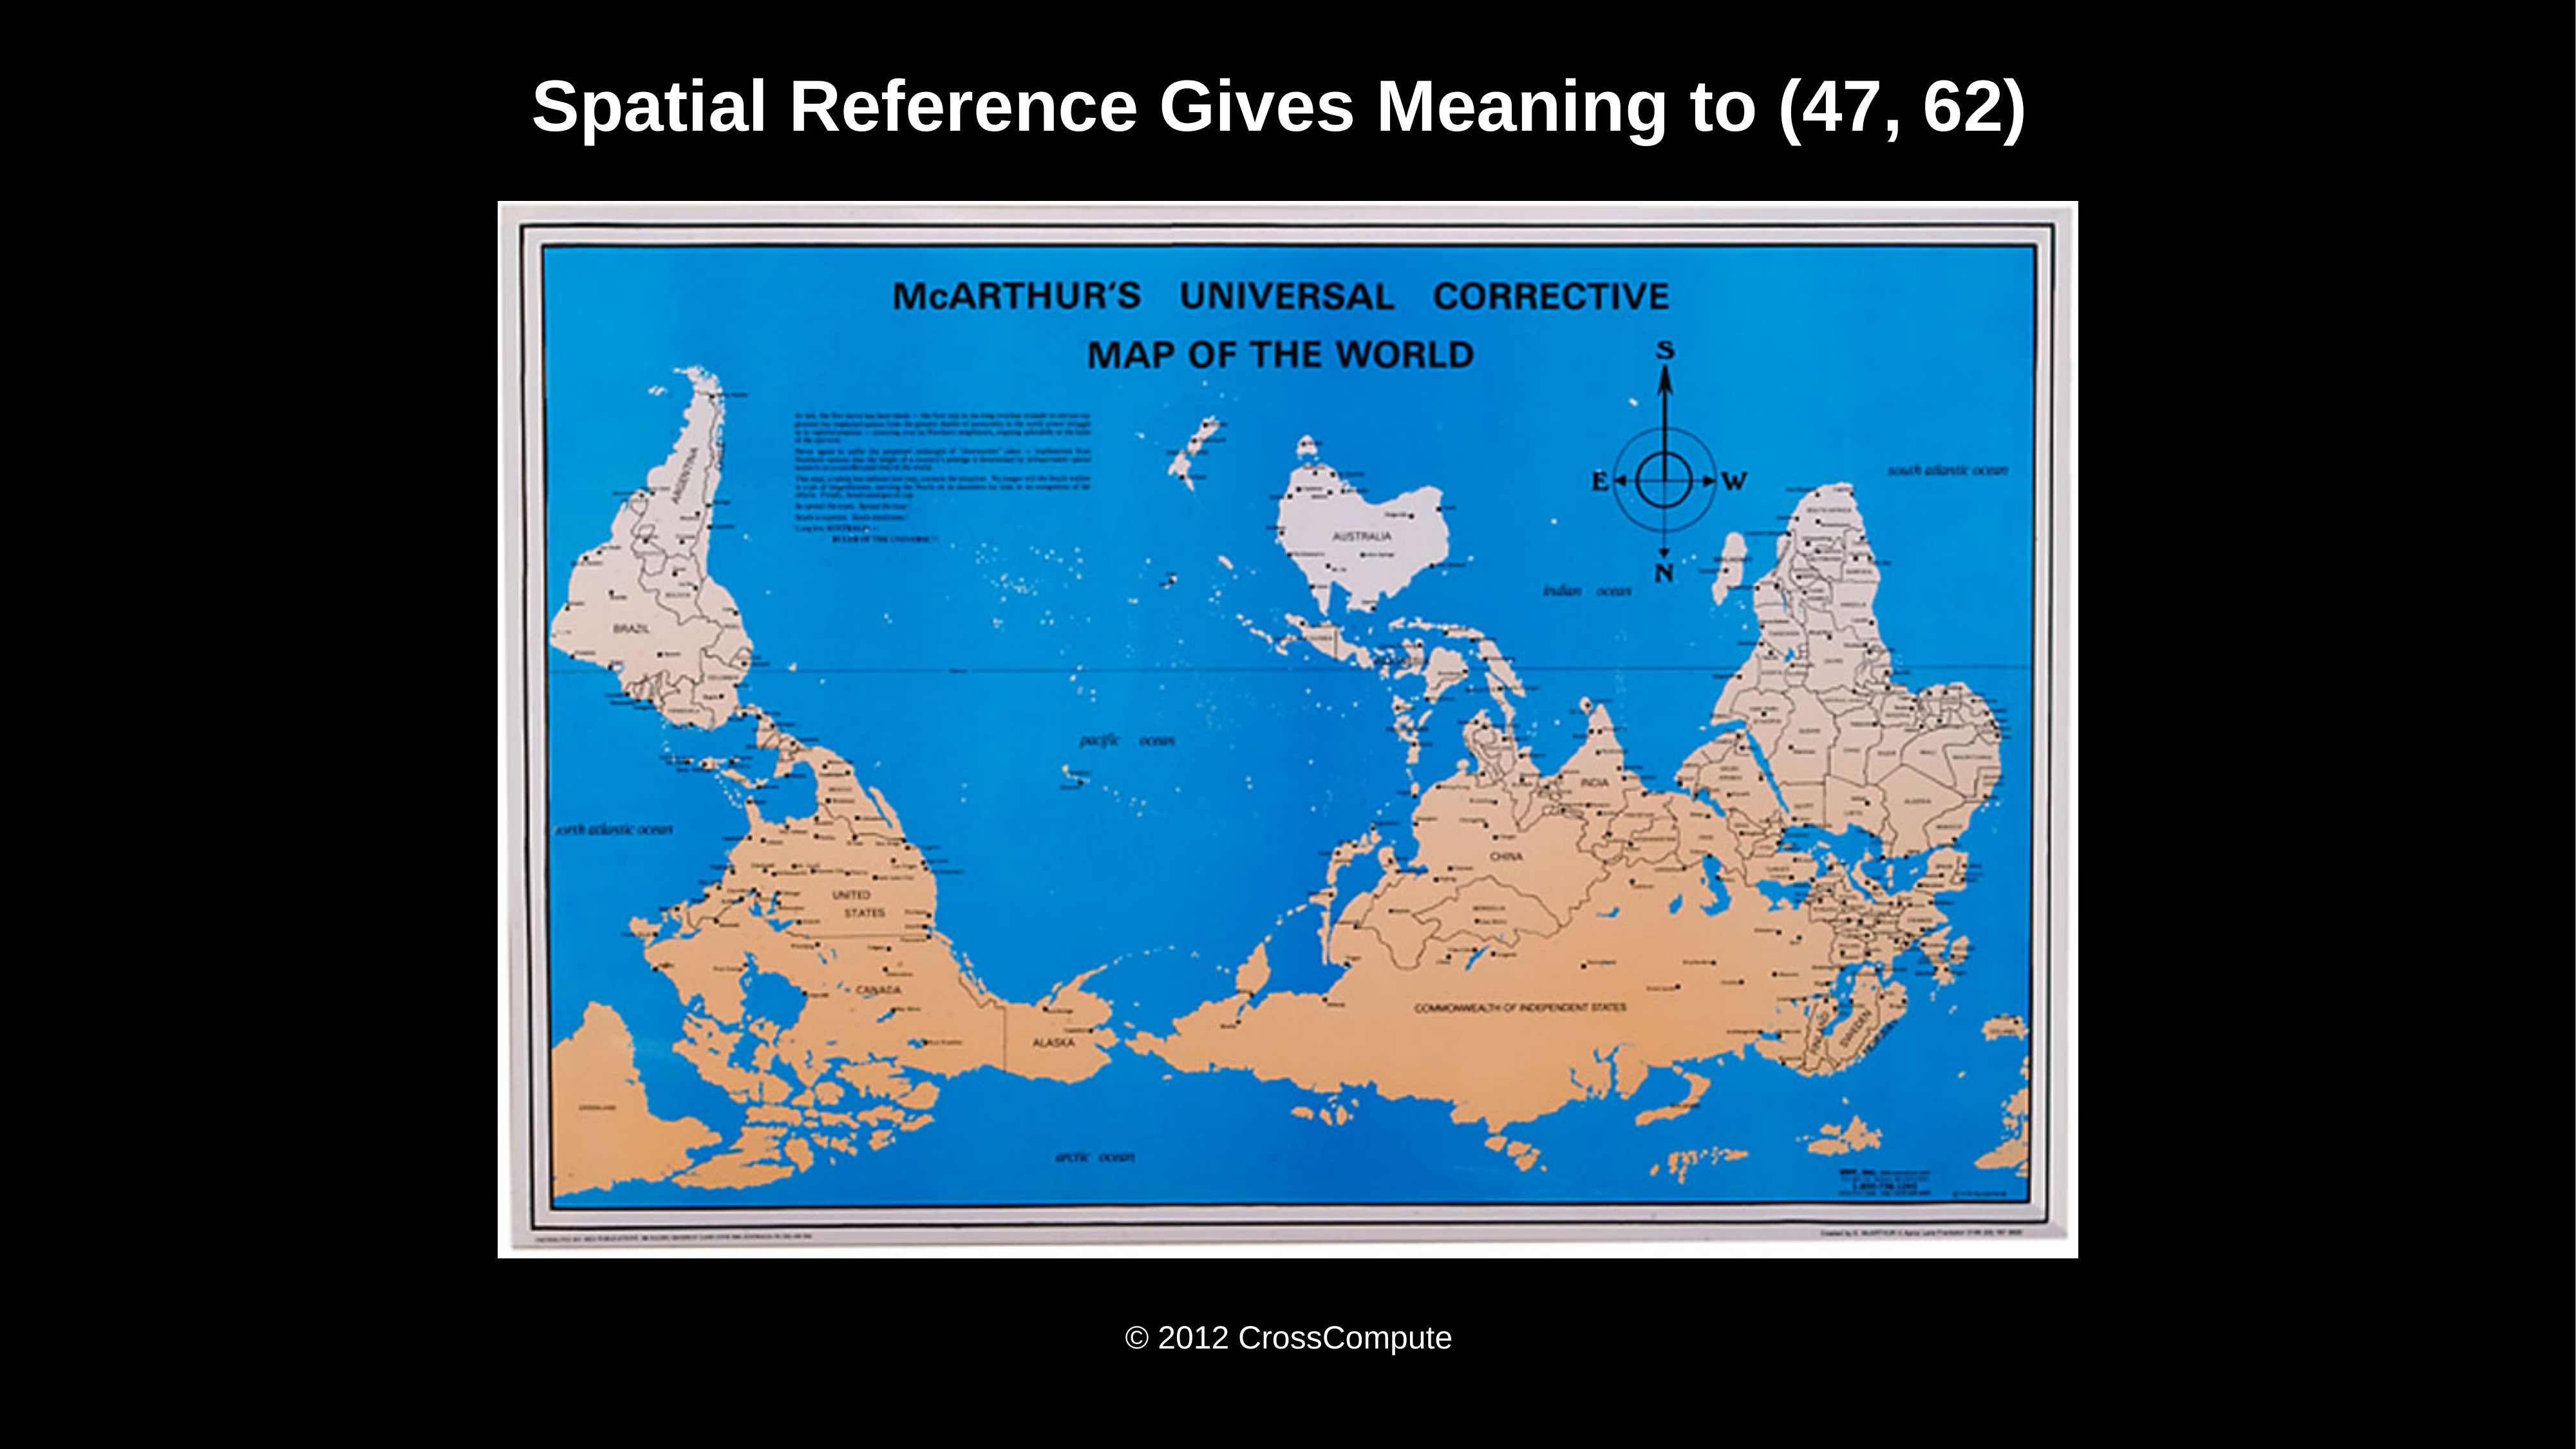

# Spatial Reference Gives Meaning to (47, 62)
© 2012 CrossCompute